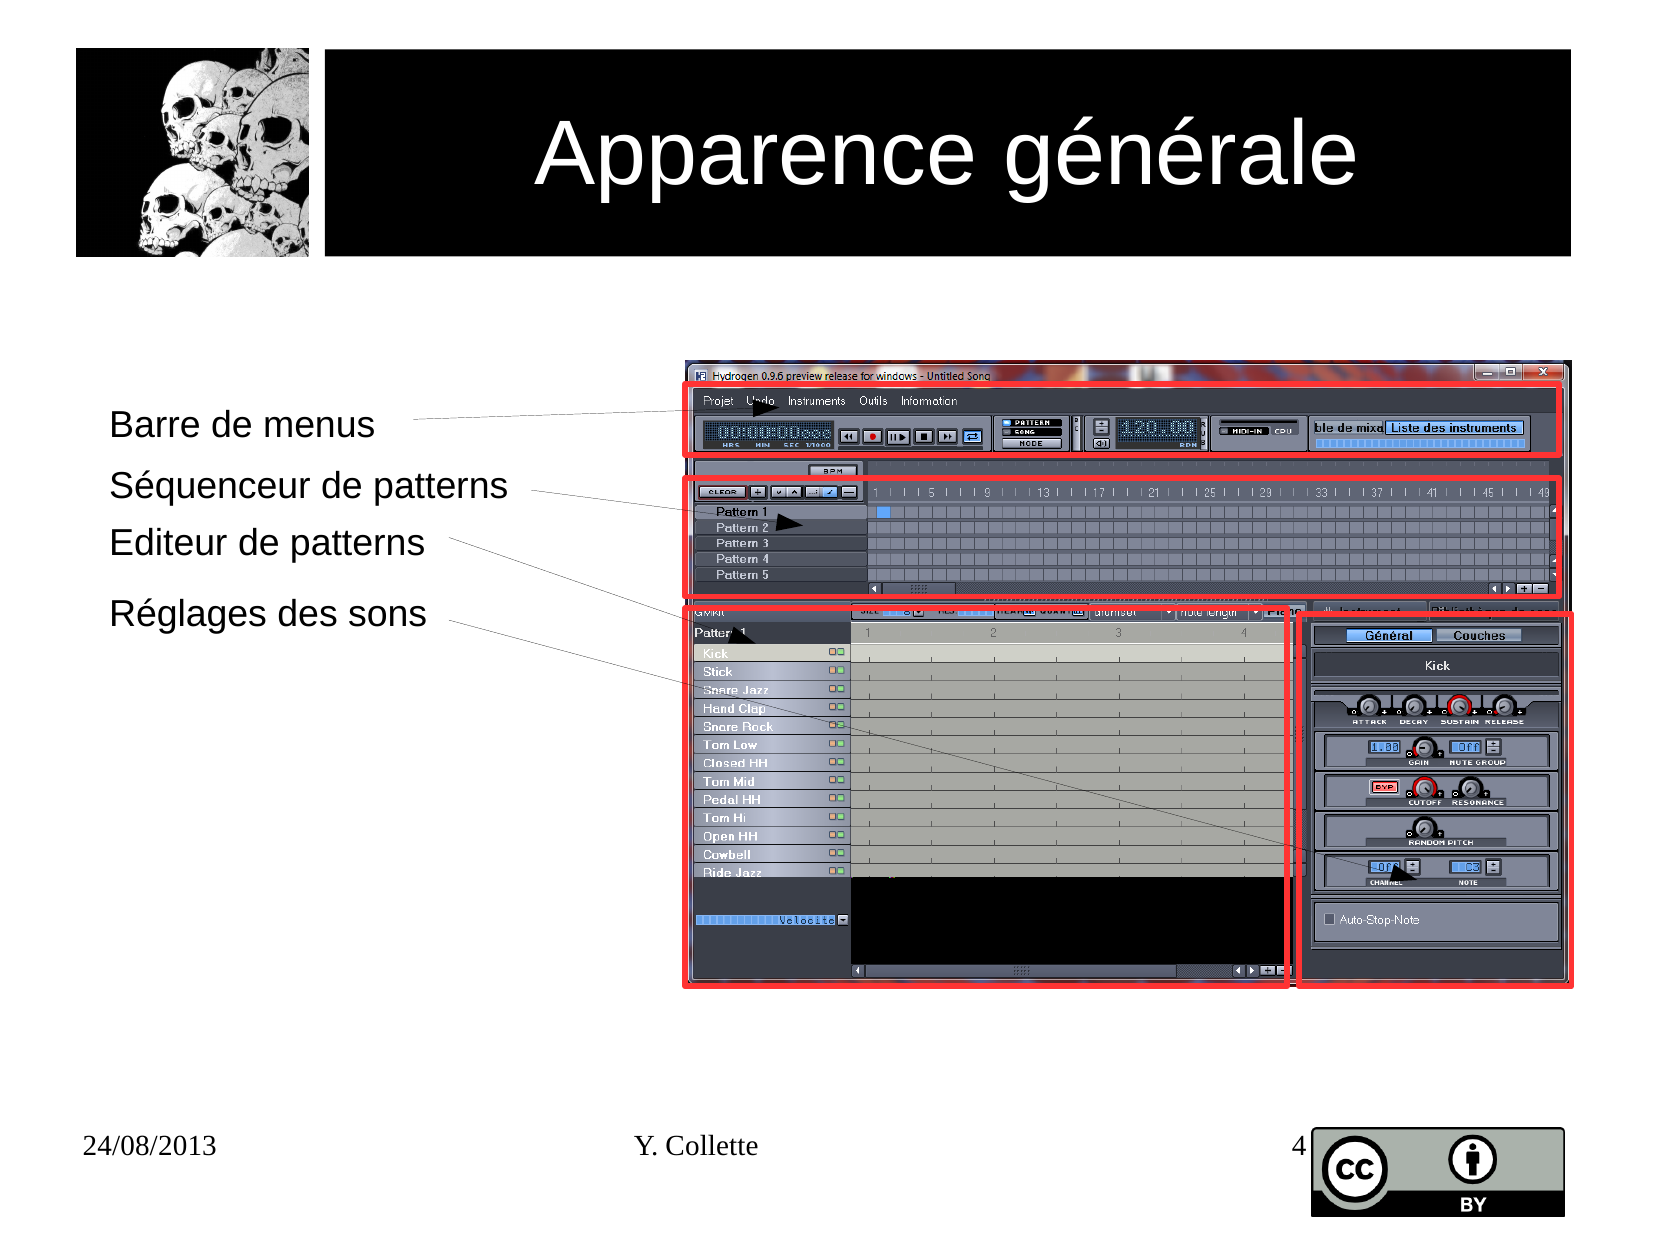

# Apparence générale
Barre de menus
Séquenceur de patterns
Editeur de patterns
Réglages des sons
Y. Collette
4